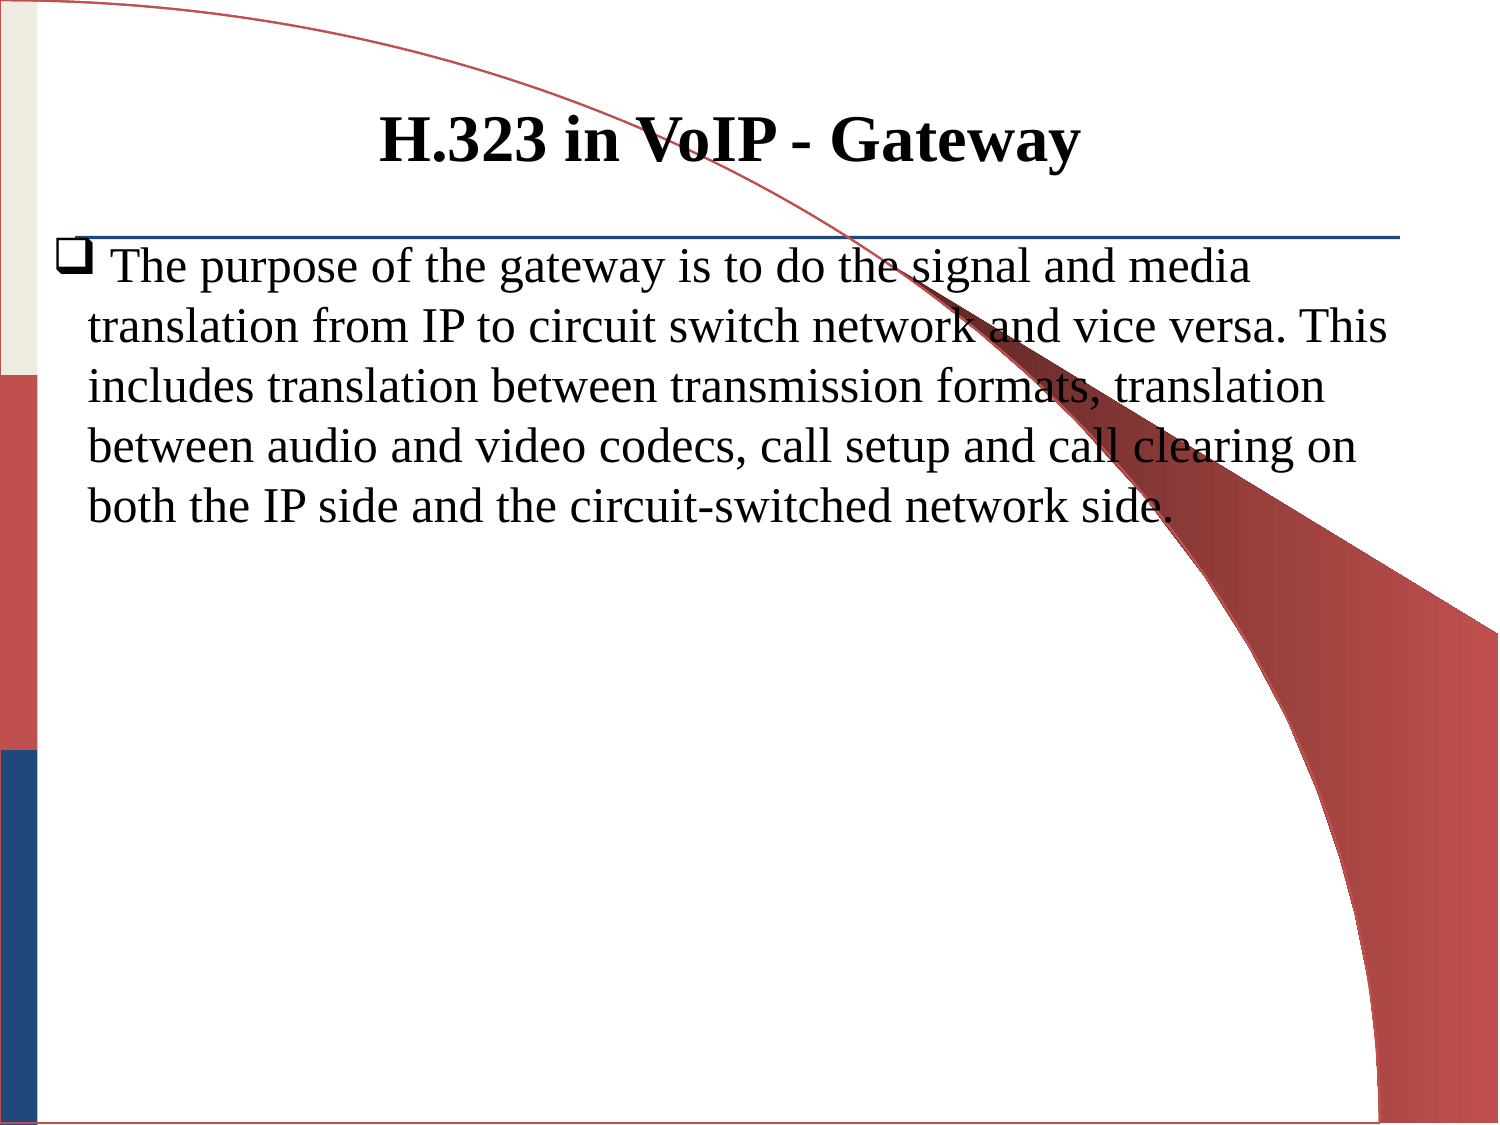

H.323 in VoIP - Gateway
 The purpose of the gateway is to do the signal and media translation from IP to circuit switch network and vice versa. This includes translation between transmission formats, translation between audio and video codecs, call setup and call clearing on both the IP side and the circuit-switched network side.